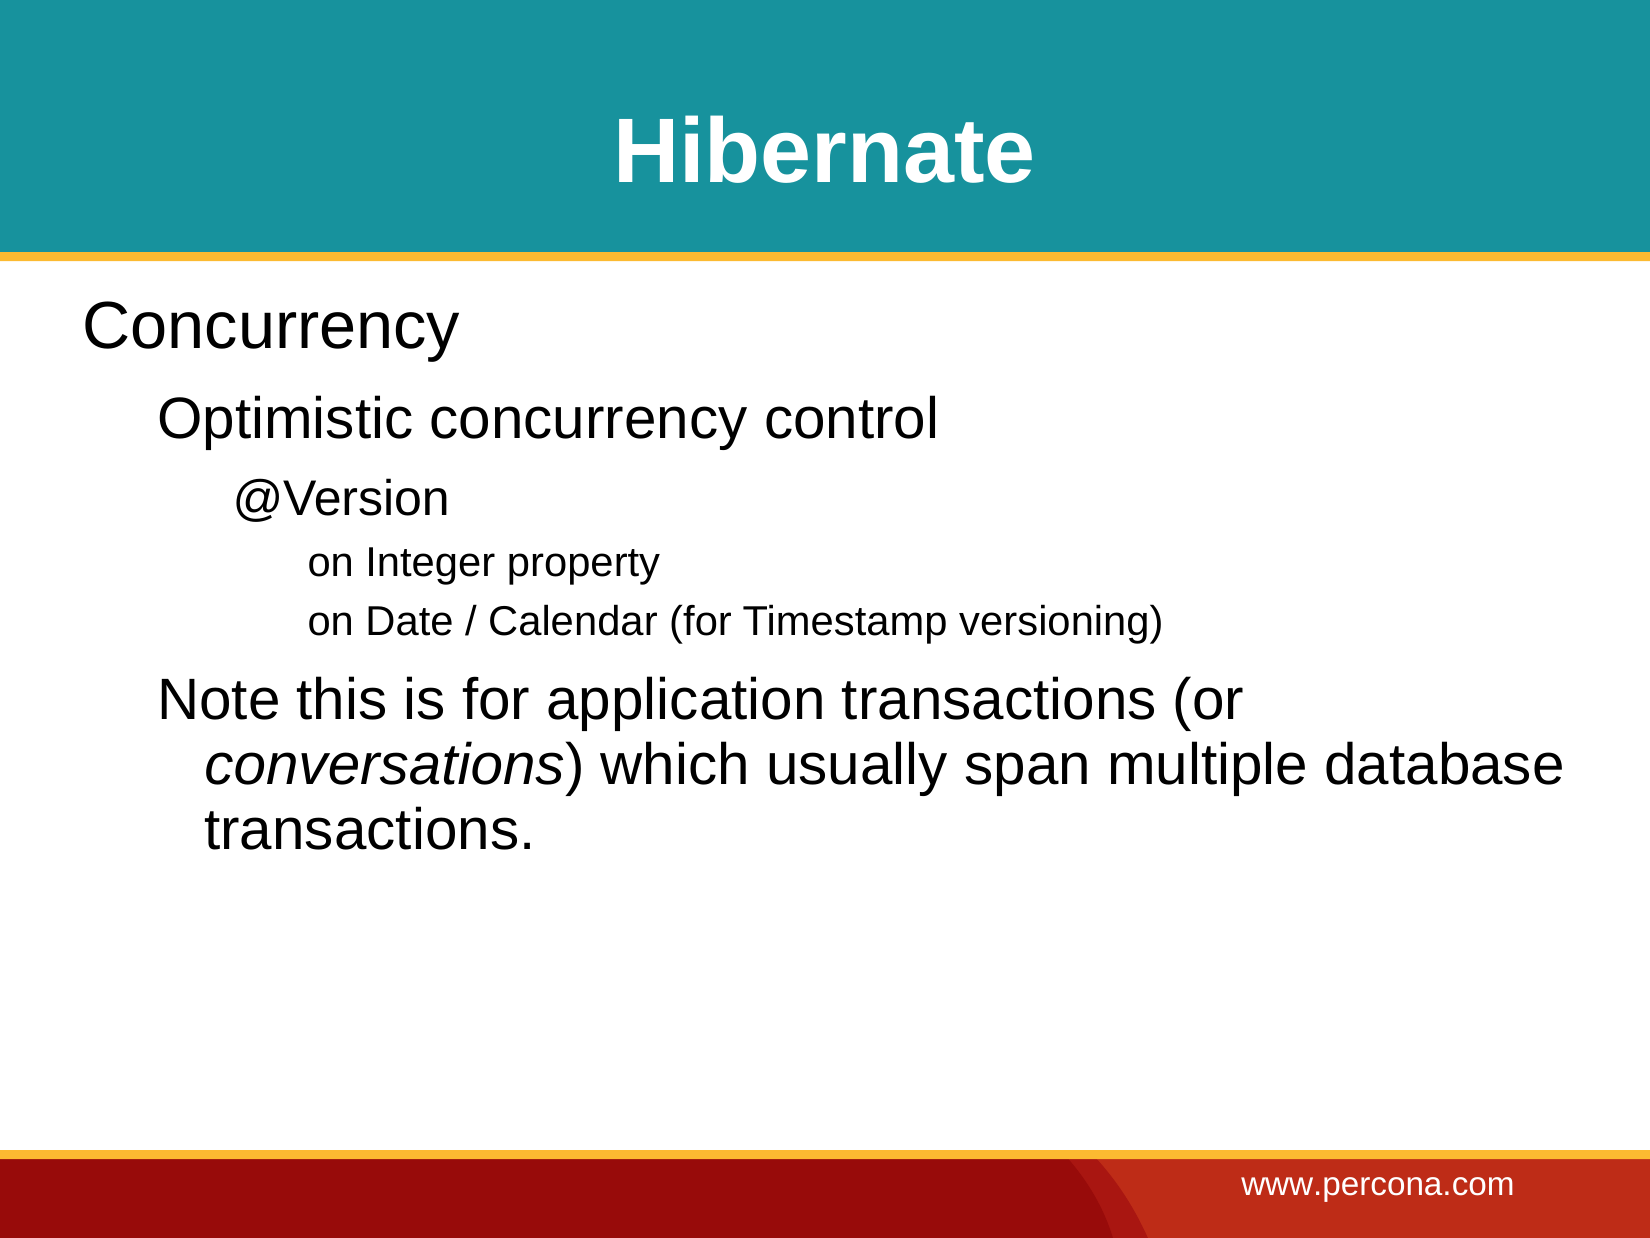

# Hibernate
Concurrency
Optimistic concurrency control
@Version
on Integer property
on Date / Calendar (for Timestamp versioning)
Note this is for application transactions (or conversations) which usually span multiple database transactions.
www.percona.com